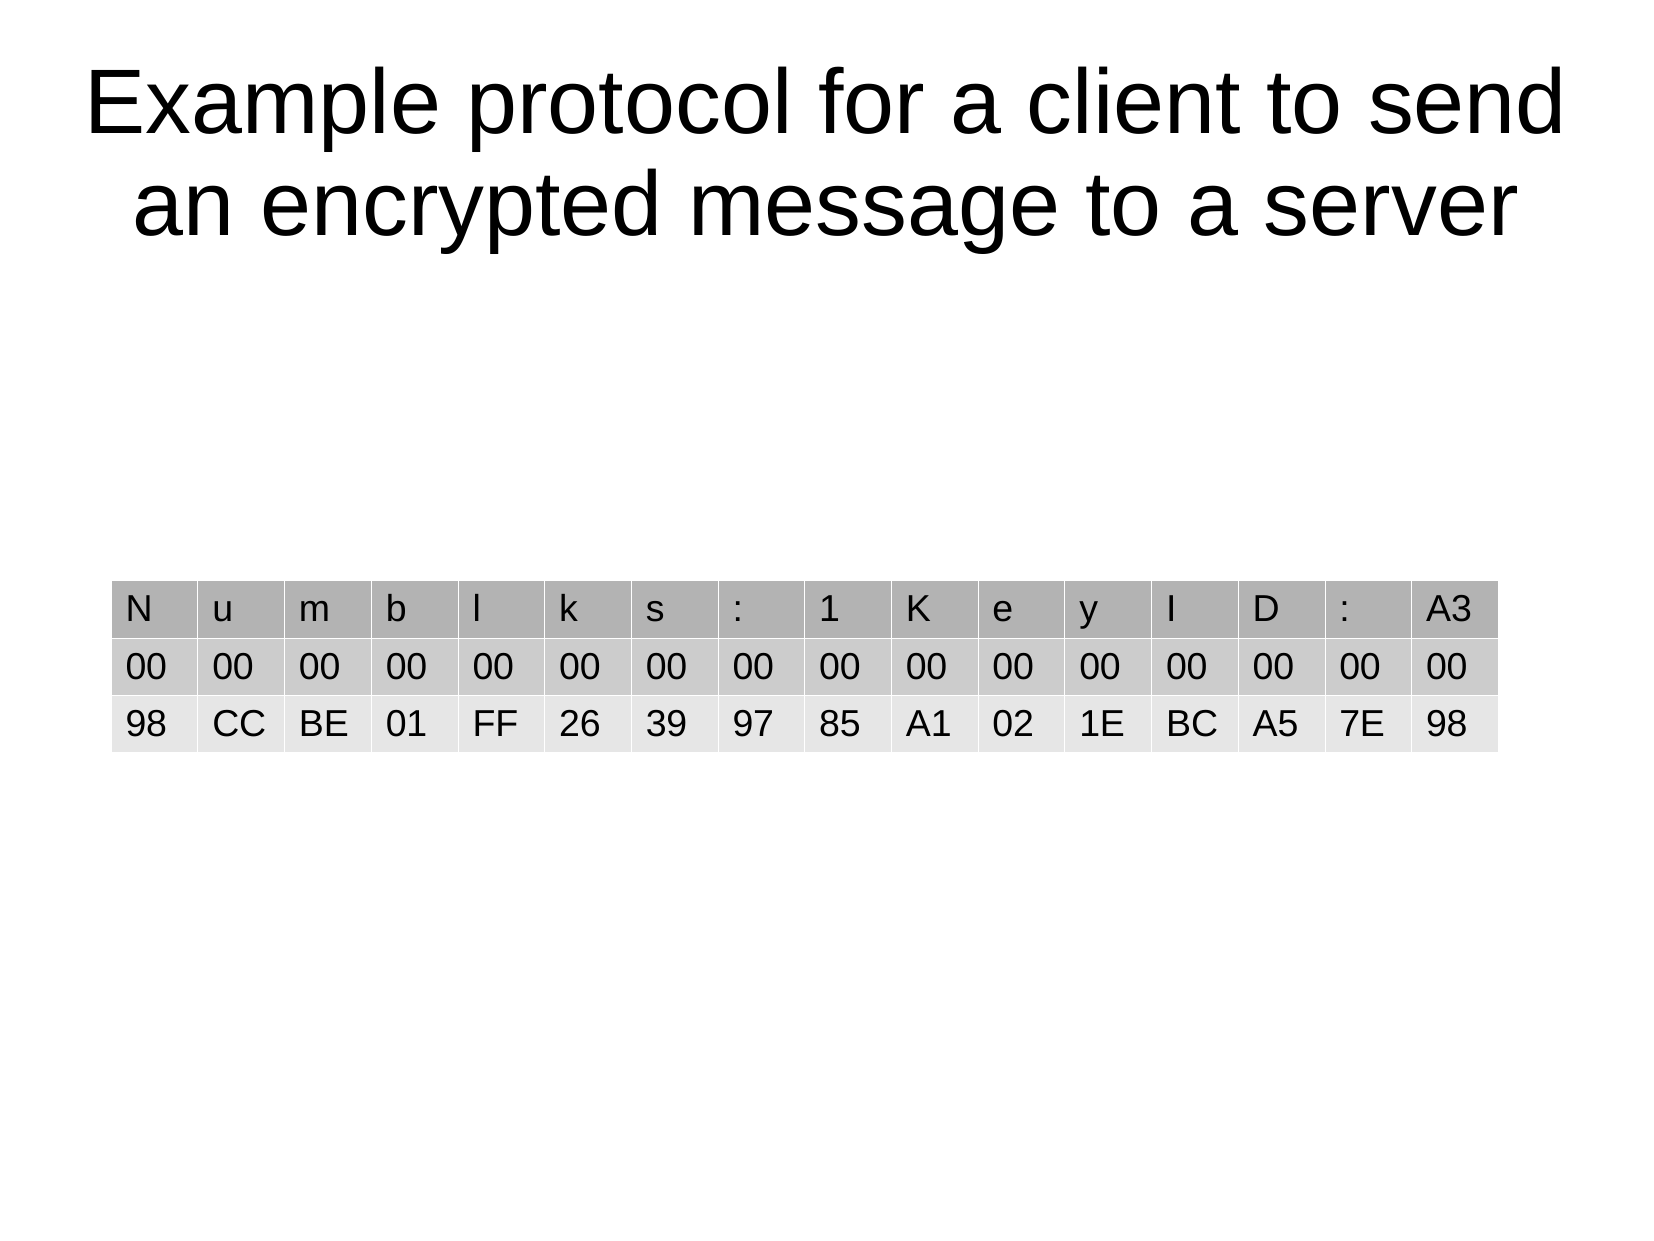

# Example protocol for a client to send an encrypted message to a server
| N | u | m | b | l | k | s | : | 1 | K | e | y | I | D | : | A3 |
| --- | --- | --- | --- | --- | --- | --- | --- | --- | --- | --- | --- | --- | --- | --- | --- |
| 00 | 00 | 00 | 00 | 00 | 00 | 00 | 00 | 00 | 00 | 00 | 00 | 00 | 00 | 00 | 00 |
| 98 | CC | BE | 01 | FF | 26 | 39 | 97 | 85 | A1 | 02 | 1E | BC | A5 | 7E | 98 |